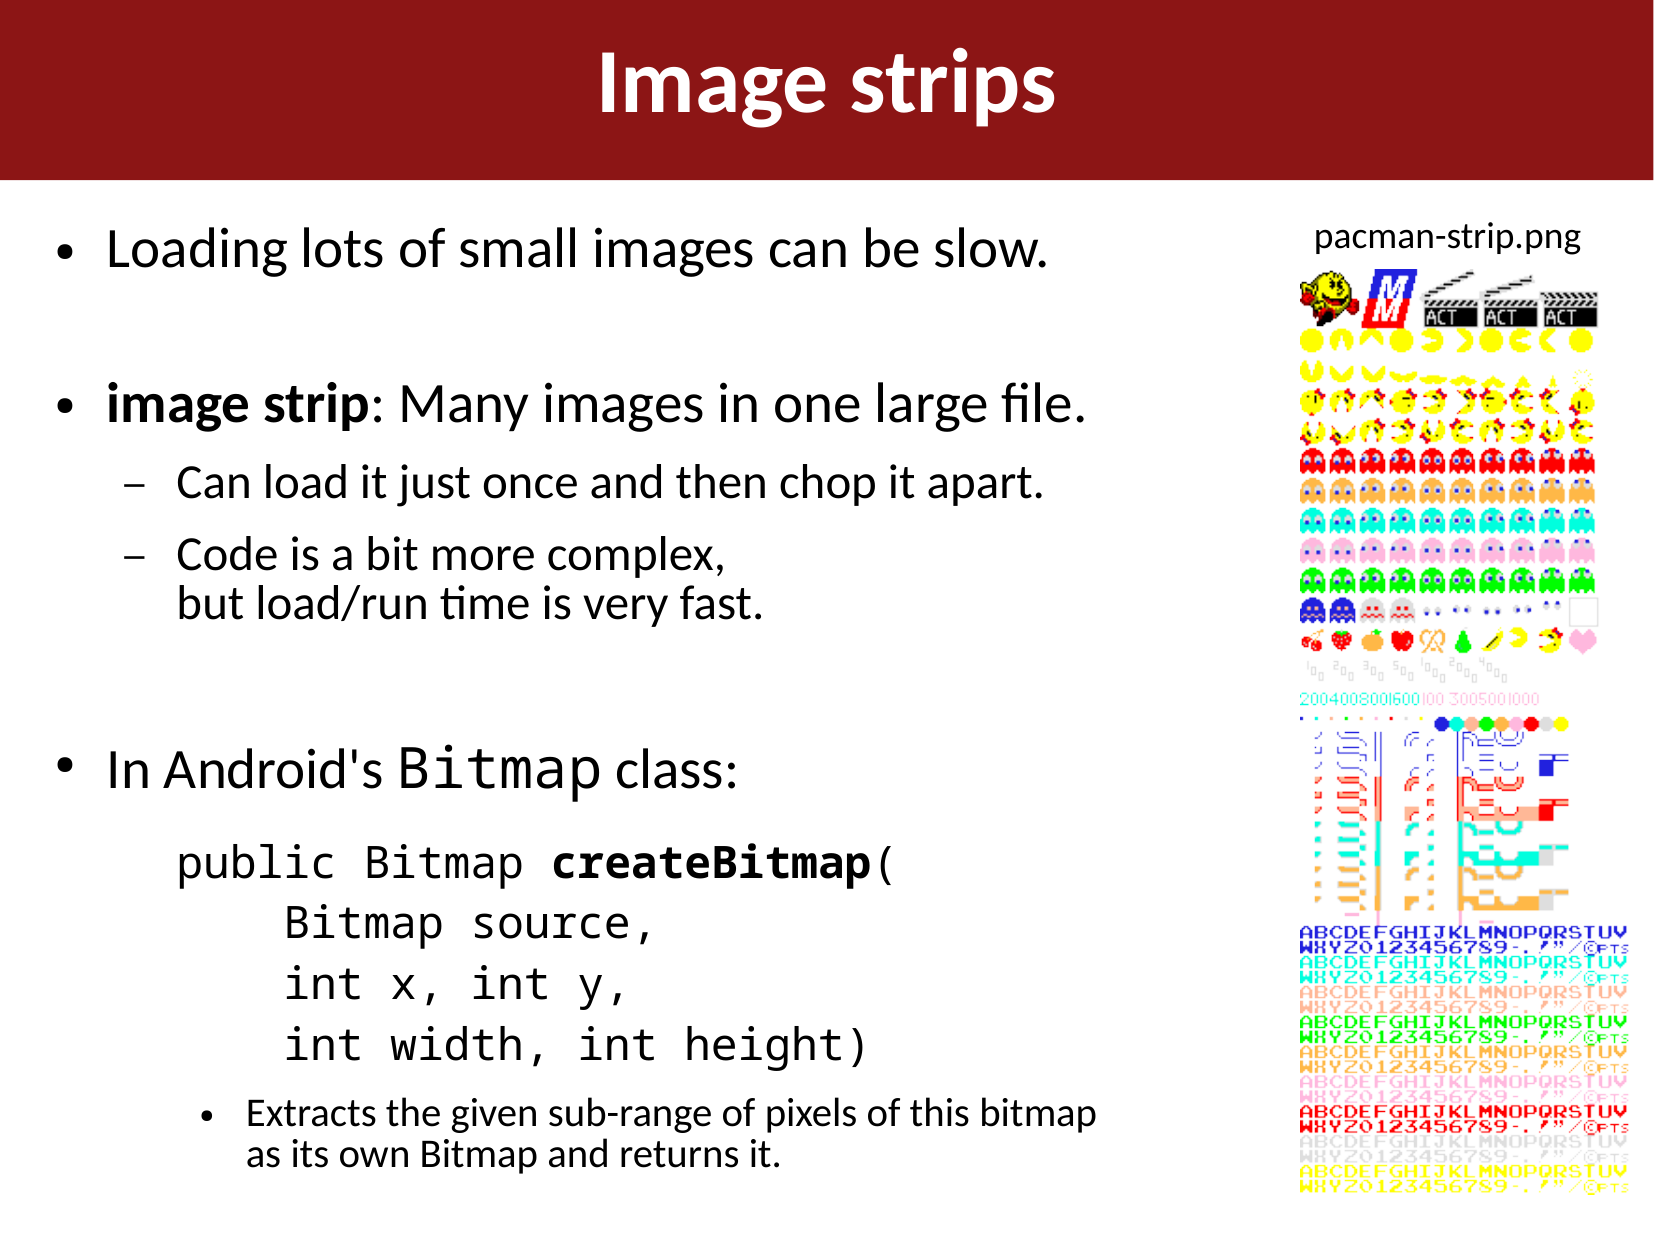

# Image strips
pacman-strip.png
Loading lots of small images can be slow.
image strip: Many images in one large file.
Can load it just once and then chop it apart.
Code is a bit more complex,
but load/run time is very fast.
In Android's Bitmap class:
public Bitmap createBitmap(
 Bitmap source,
 int x, int y,
 int width, int height)
Extracts the given sub-range of pixels of this bitmap
as its own Bitmap and returns it.